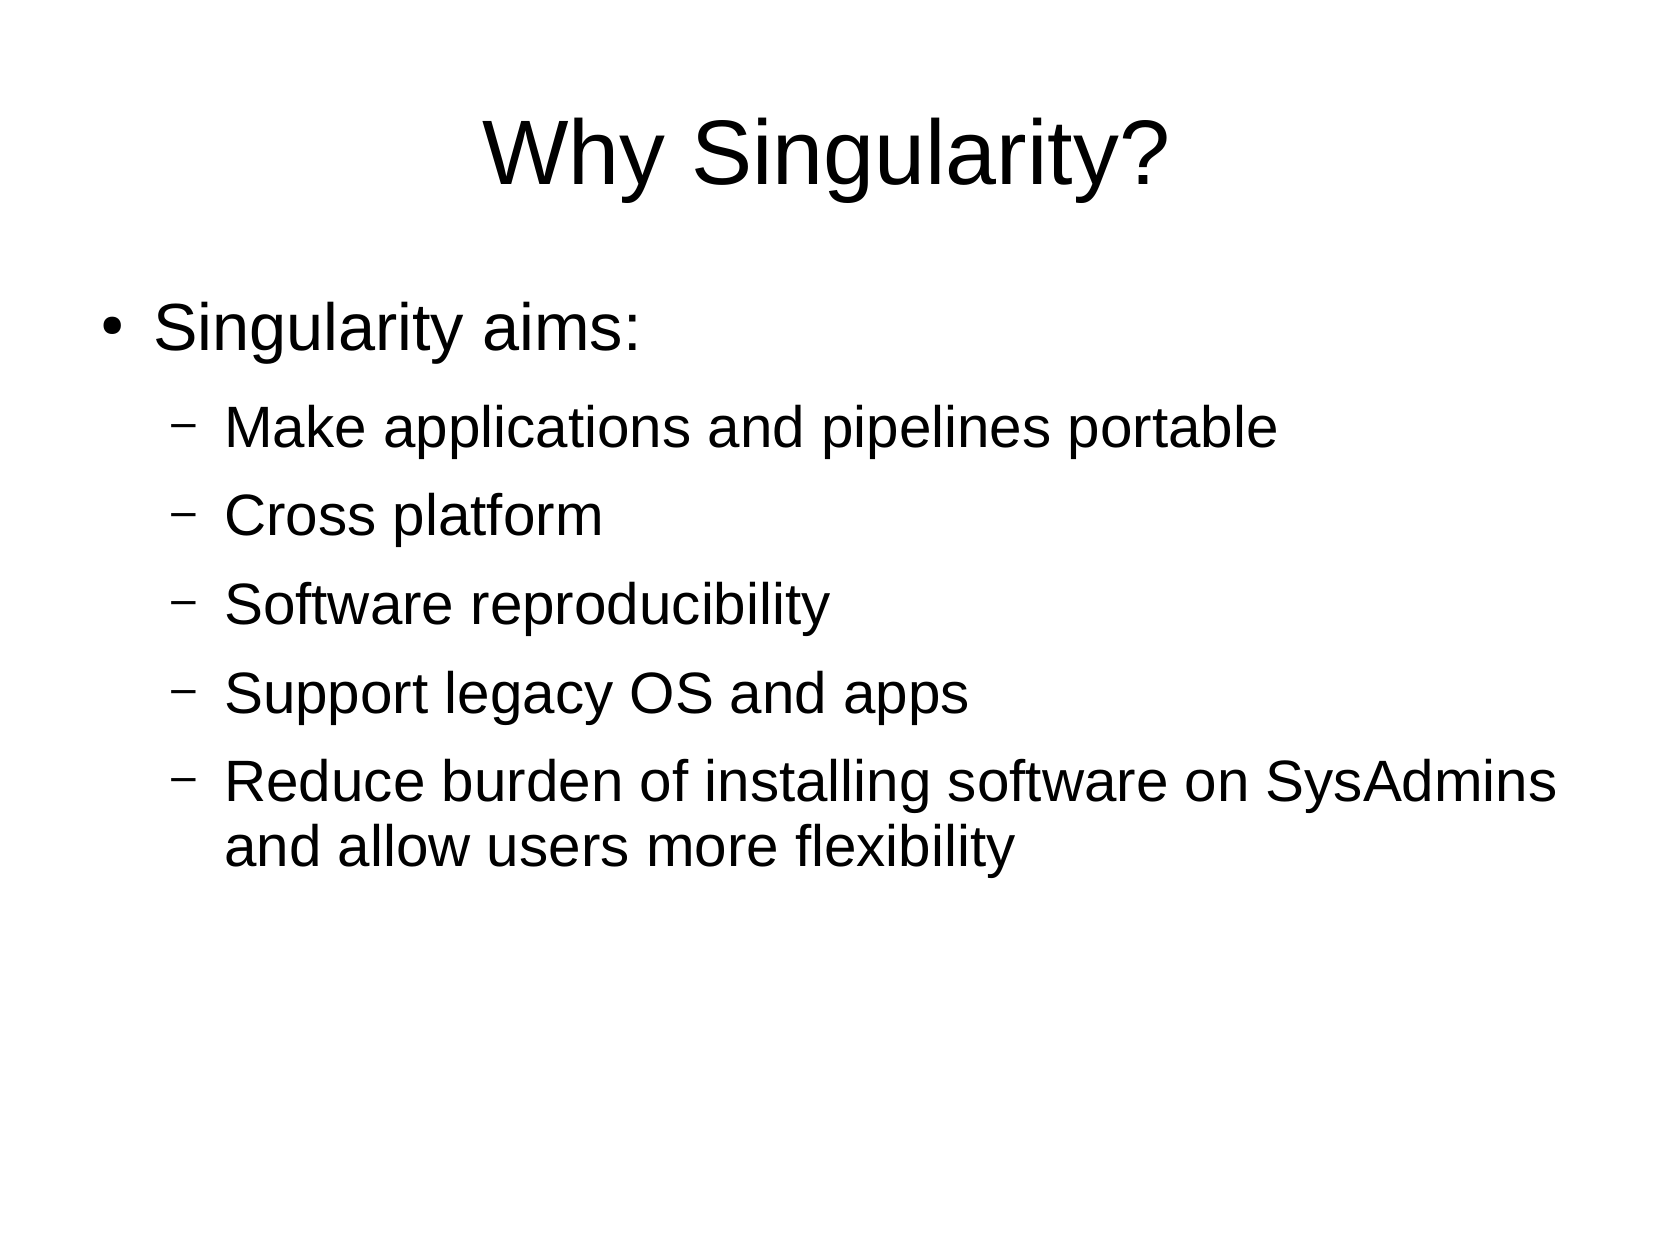

# Why Singularity?
Singularity aims:
Make applications and pipelines portable
Cross platform
Software reproducibility
Support legacy OS and apps
Reduce burden of installing software on SysAdmins and allow users more flexibility